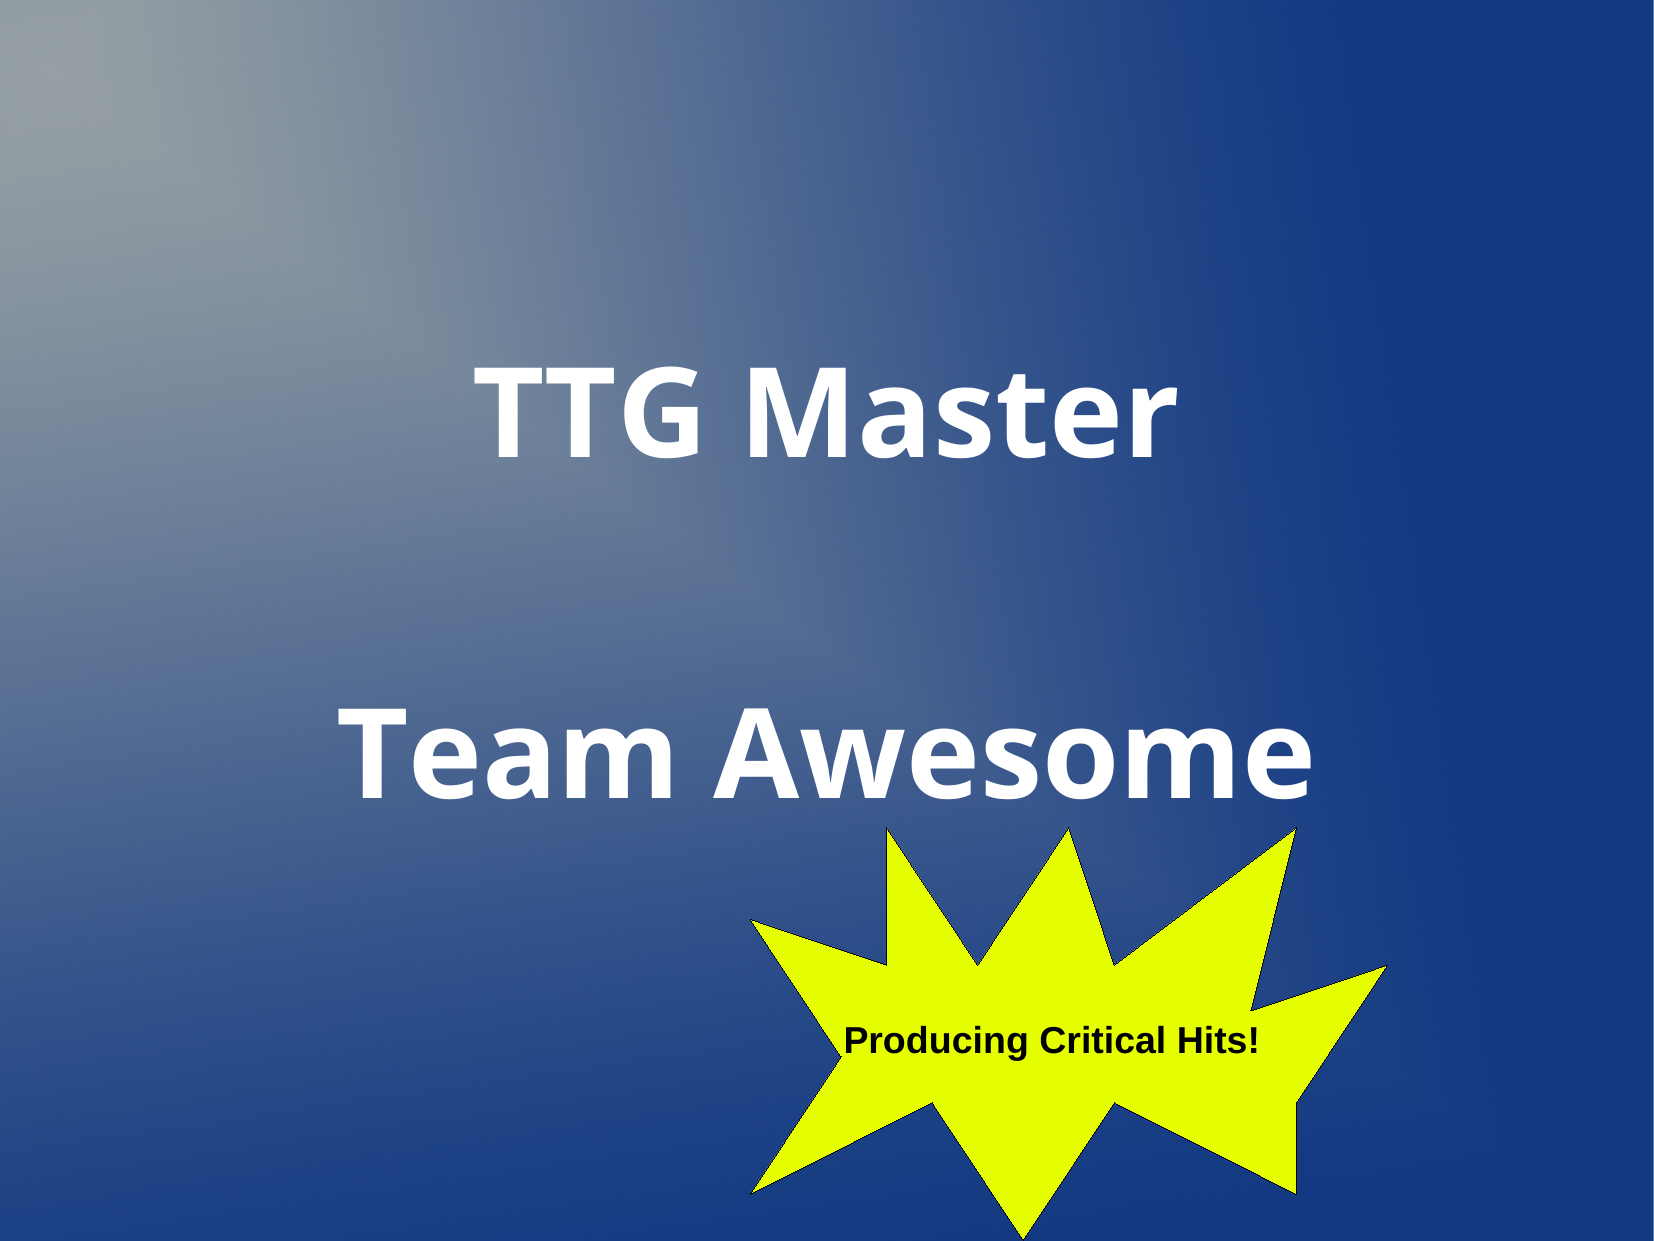

# TTG Master
Team Awesome
Producing Critical Hits!